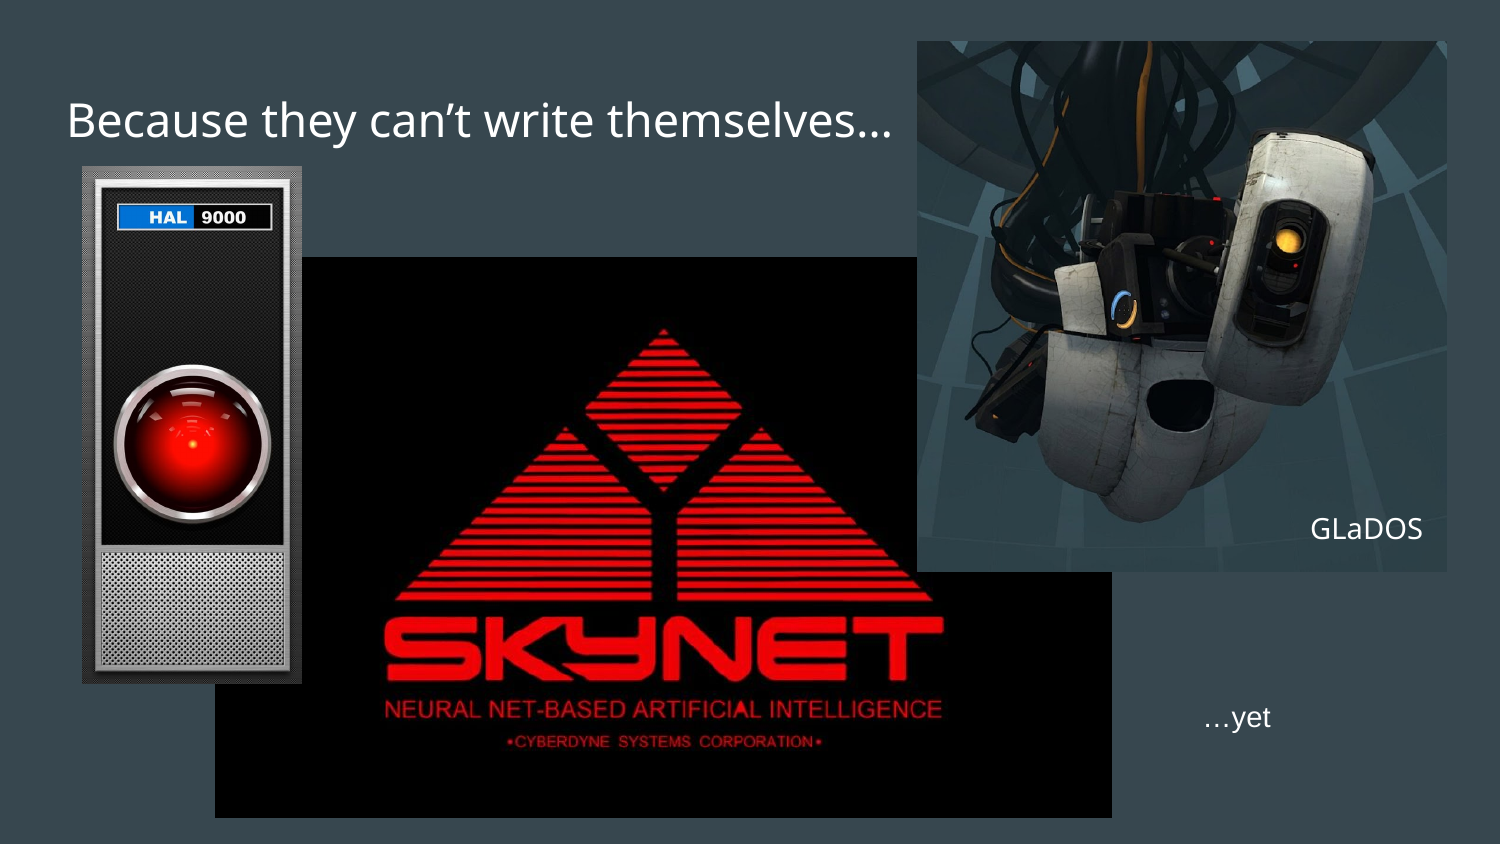

# Because they can’t write themselves…
GLaDOS
…yet